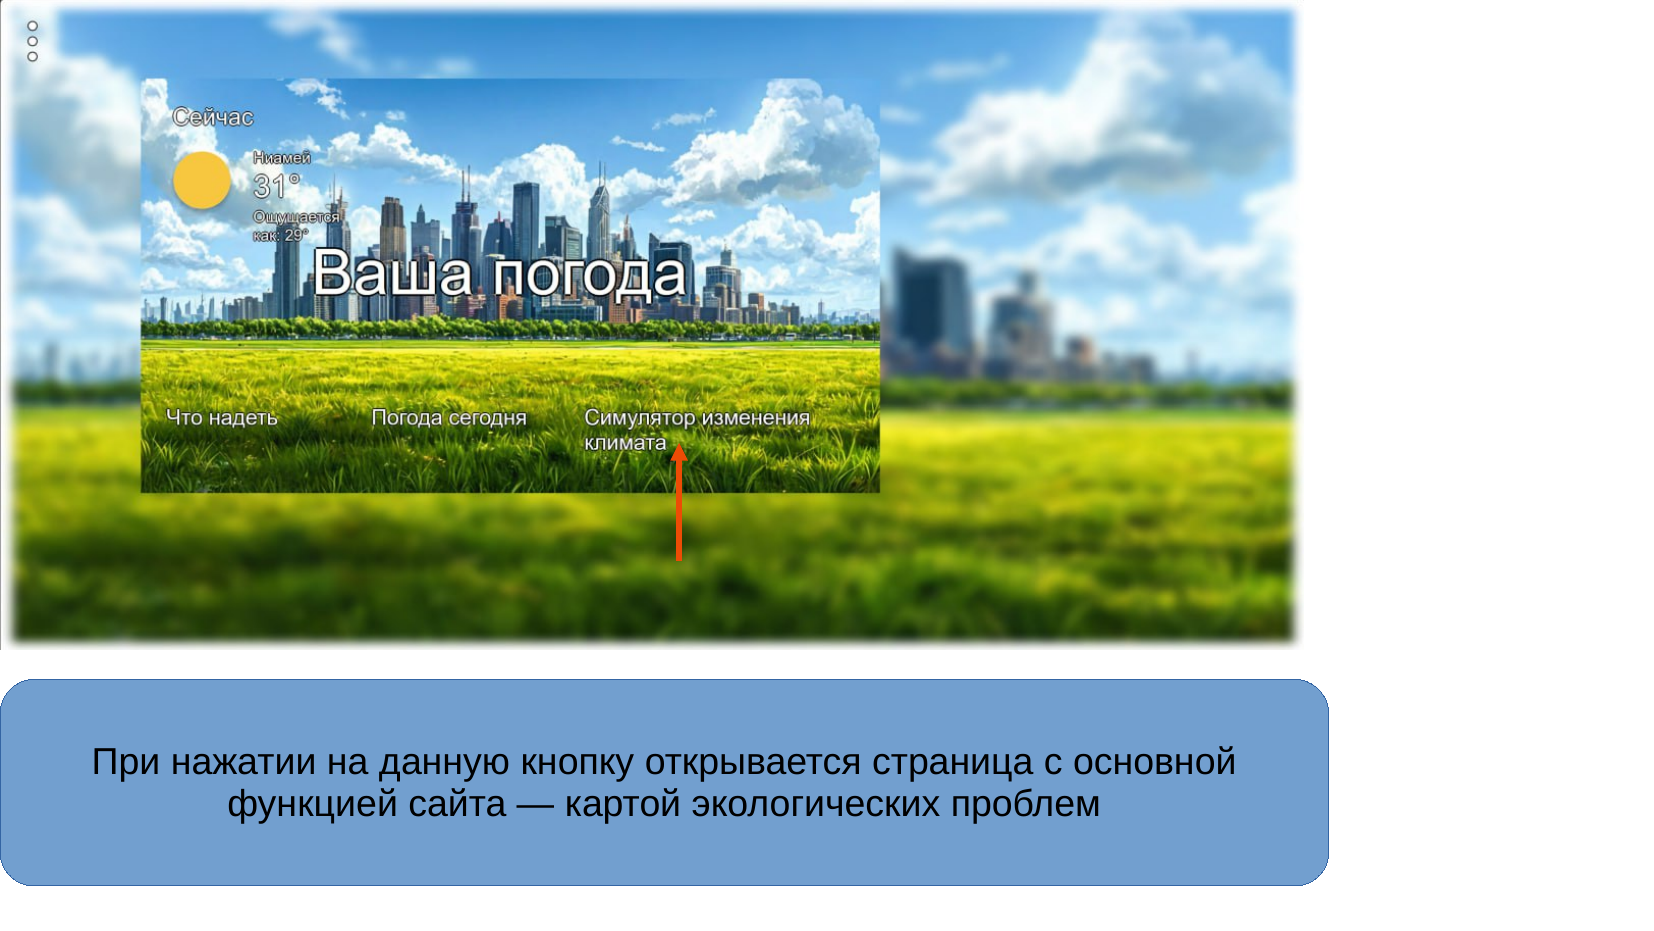

При нажатии на данную кнопку открывается страница с основной функцией сайта — картой экологических проблем